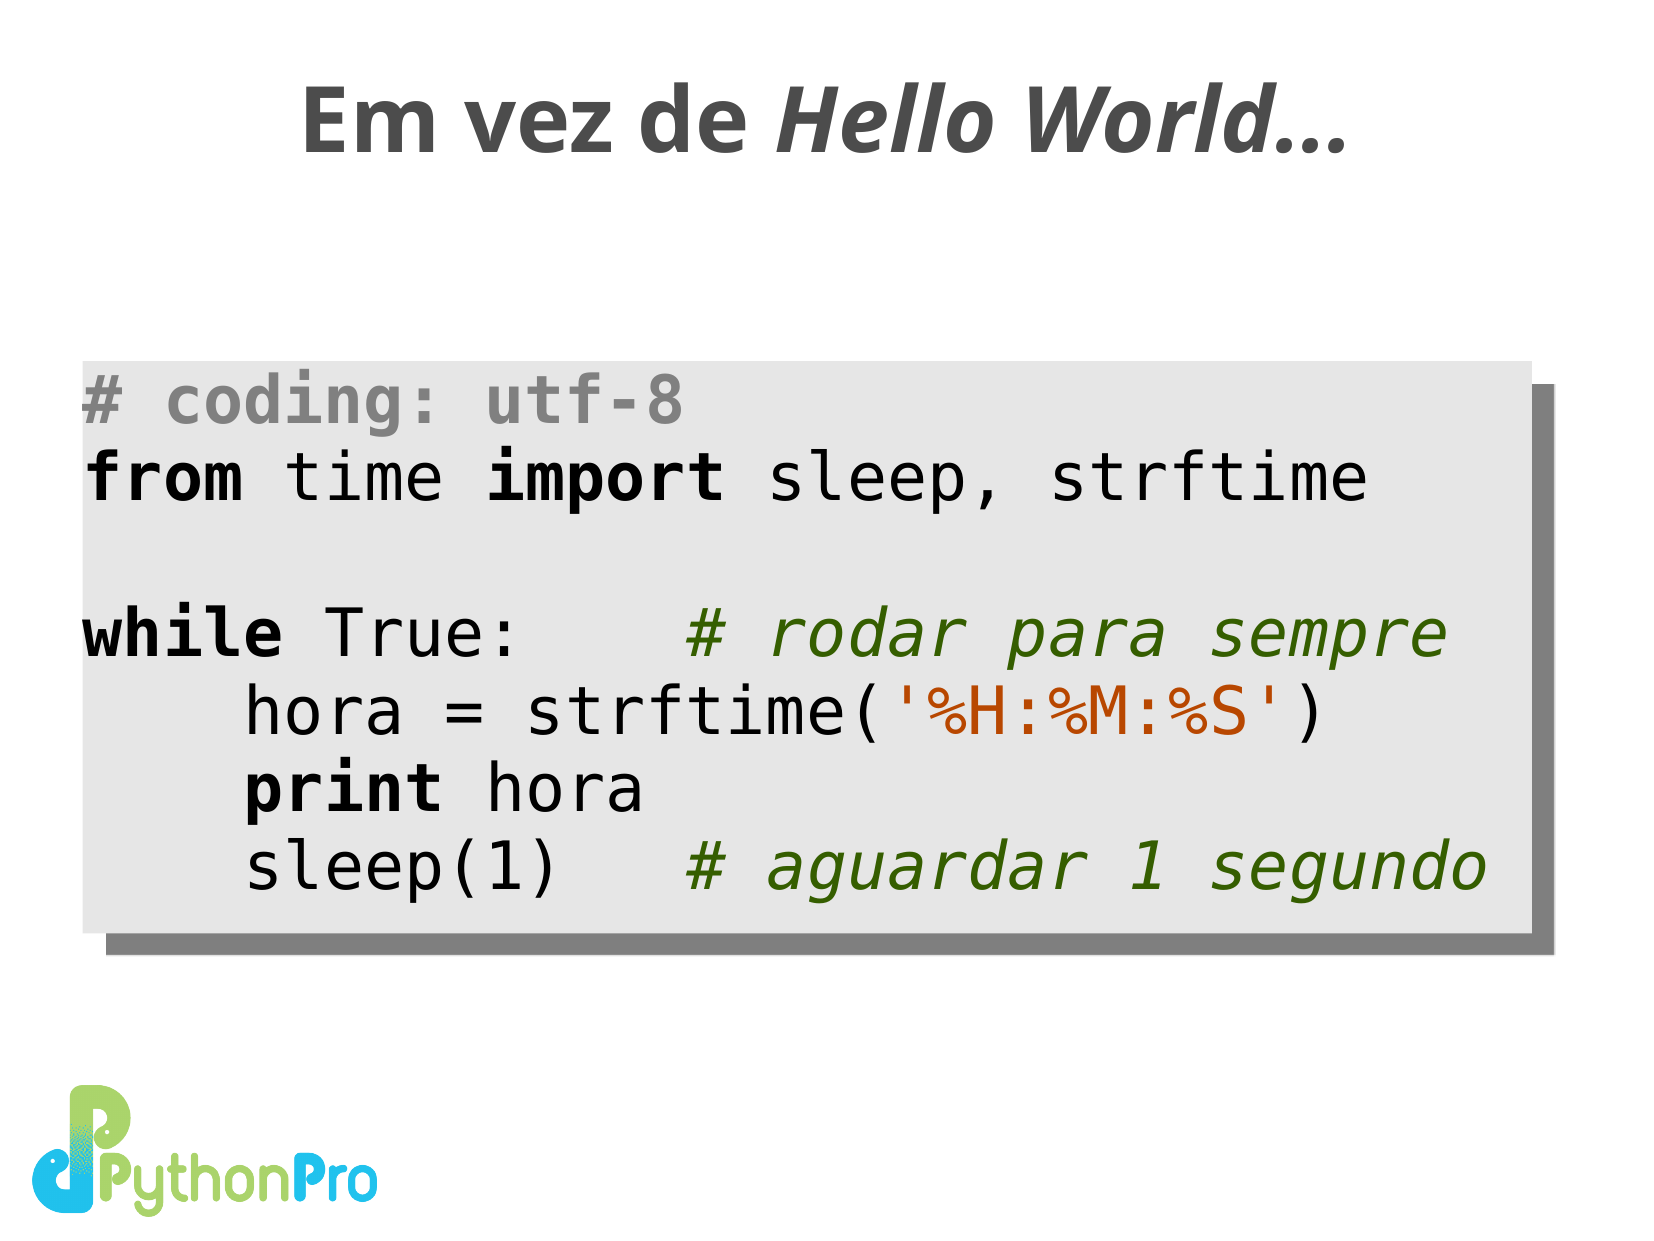

# Em vez de Hello World...
# coding: utf-8
from time import sleep, strftime
while True: # rodar para sempre
 hora = strftime('%H:%M:%S')
 print hora
 sleep(1) # aguardar 1 segundo